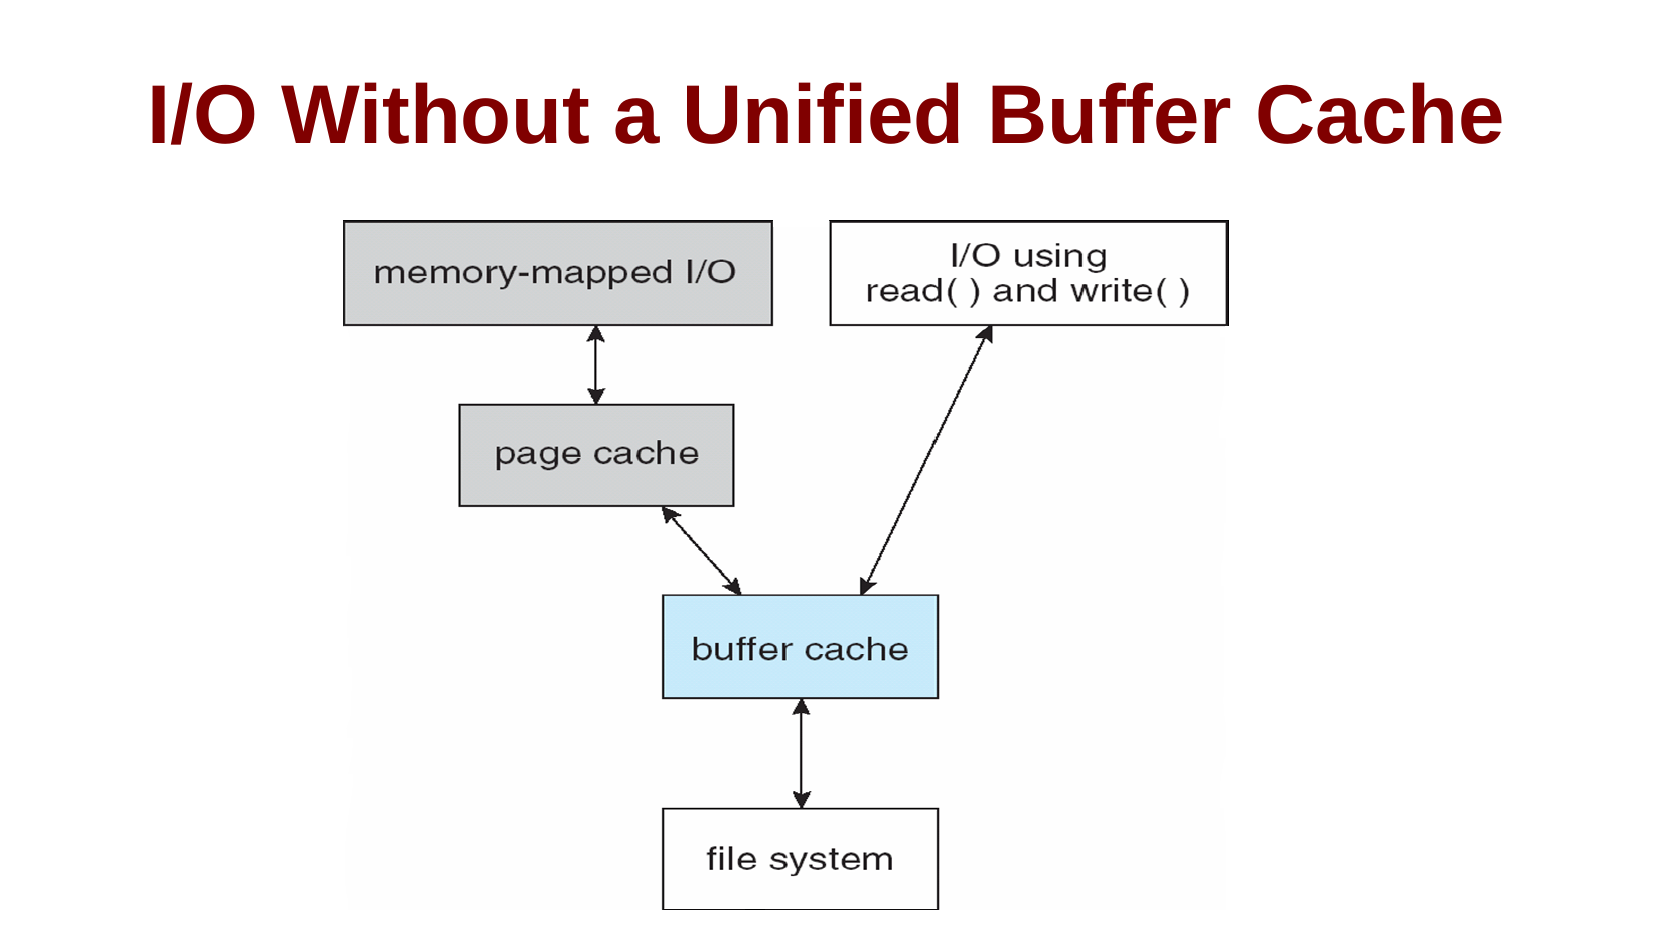

# I/O Without a Unified Buffer Cache